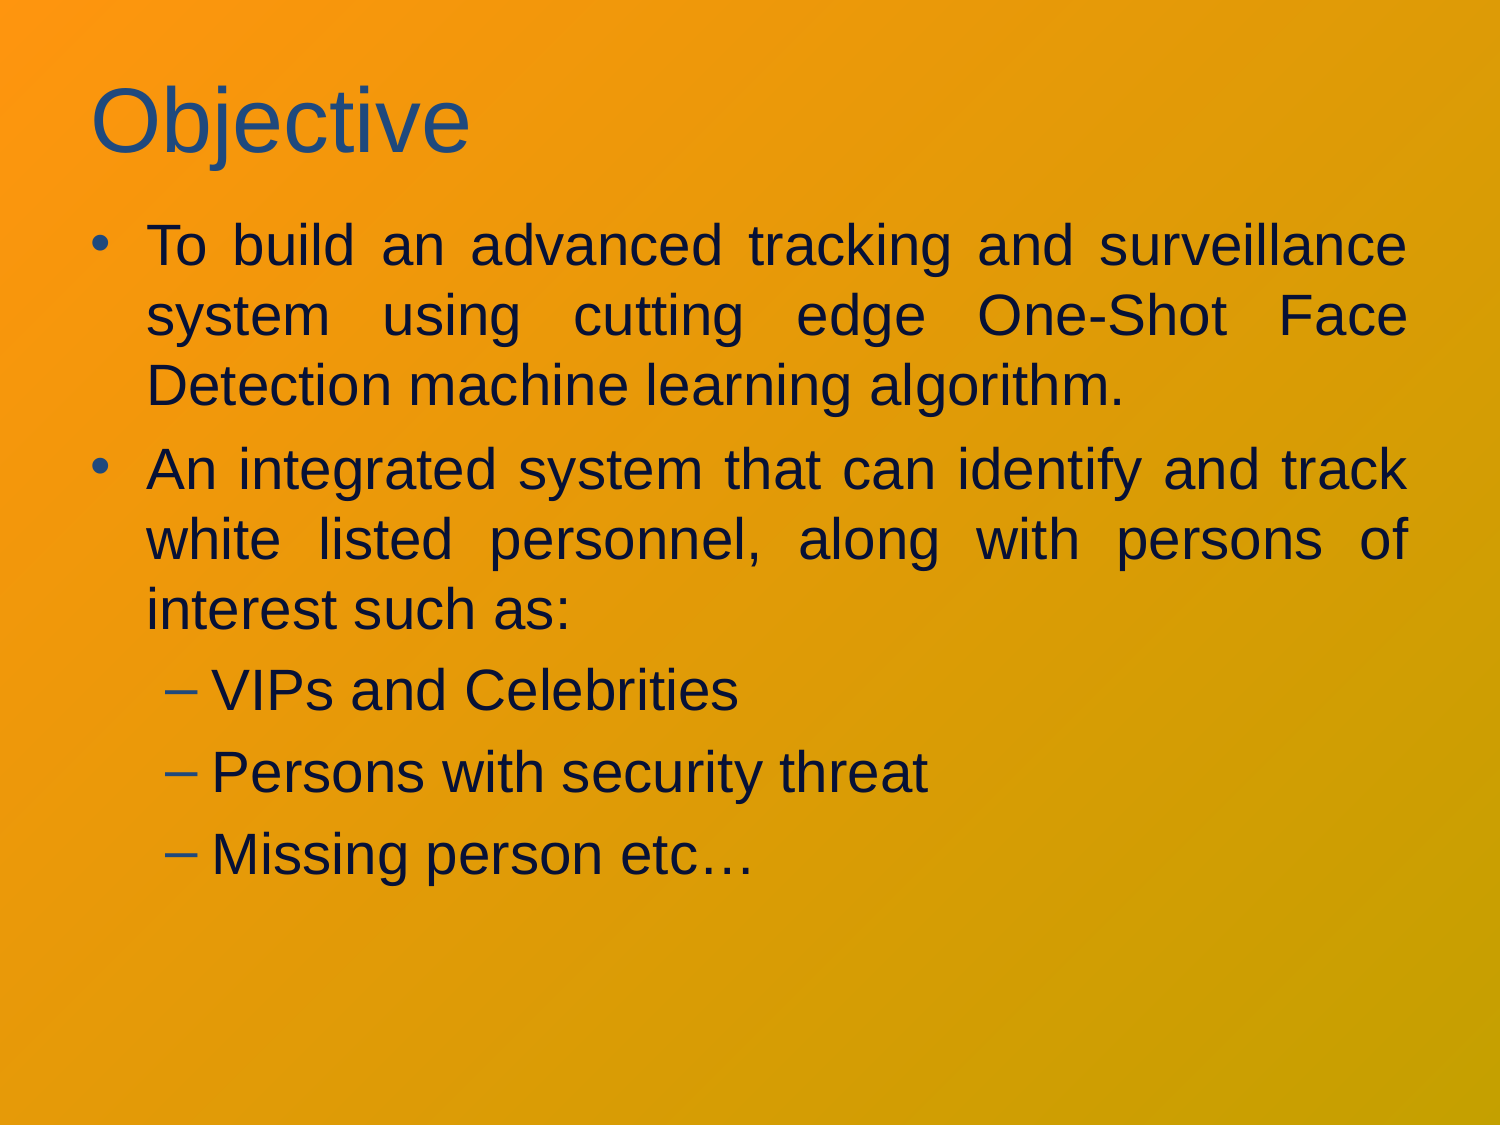

# Objective
To build an advanced tracking and surveillance system using cutting edge One-Shot Face Detection machine learning algorithm.
An integrated system that can identify and track white listed personnel, along with persons of interest such as:
VIPs and Celebrities
Persons with security threat
Missing person etc…